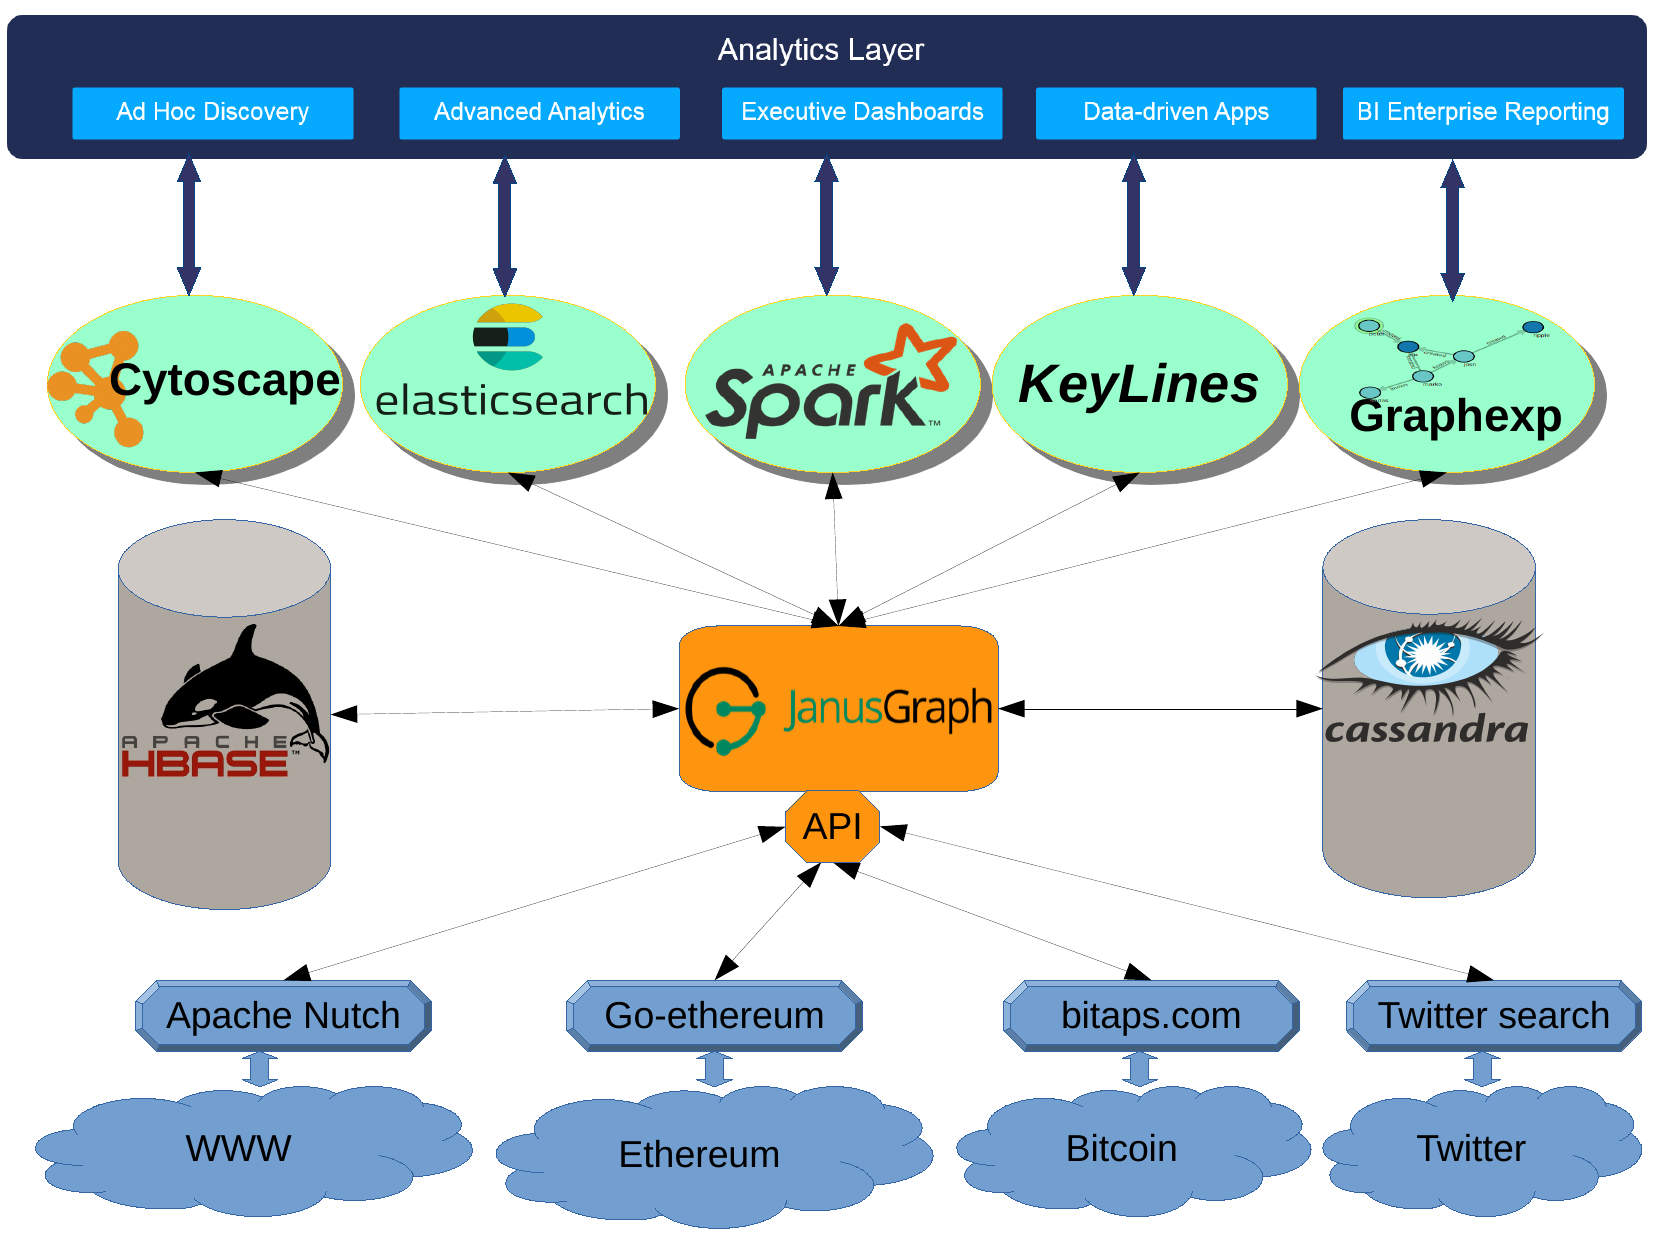

KeyLines
Cytoscape
Graphexp
API
Apache Nutch
Go-ethereum
bitaps.com
Twitter search
WWW
Ethereum
Bitcoin
Twitter